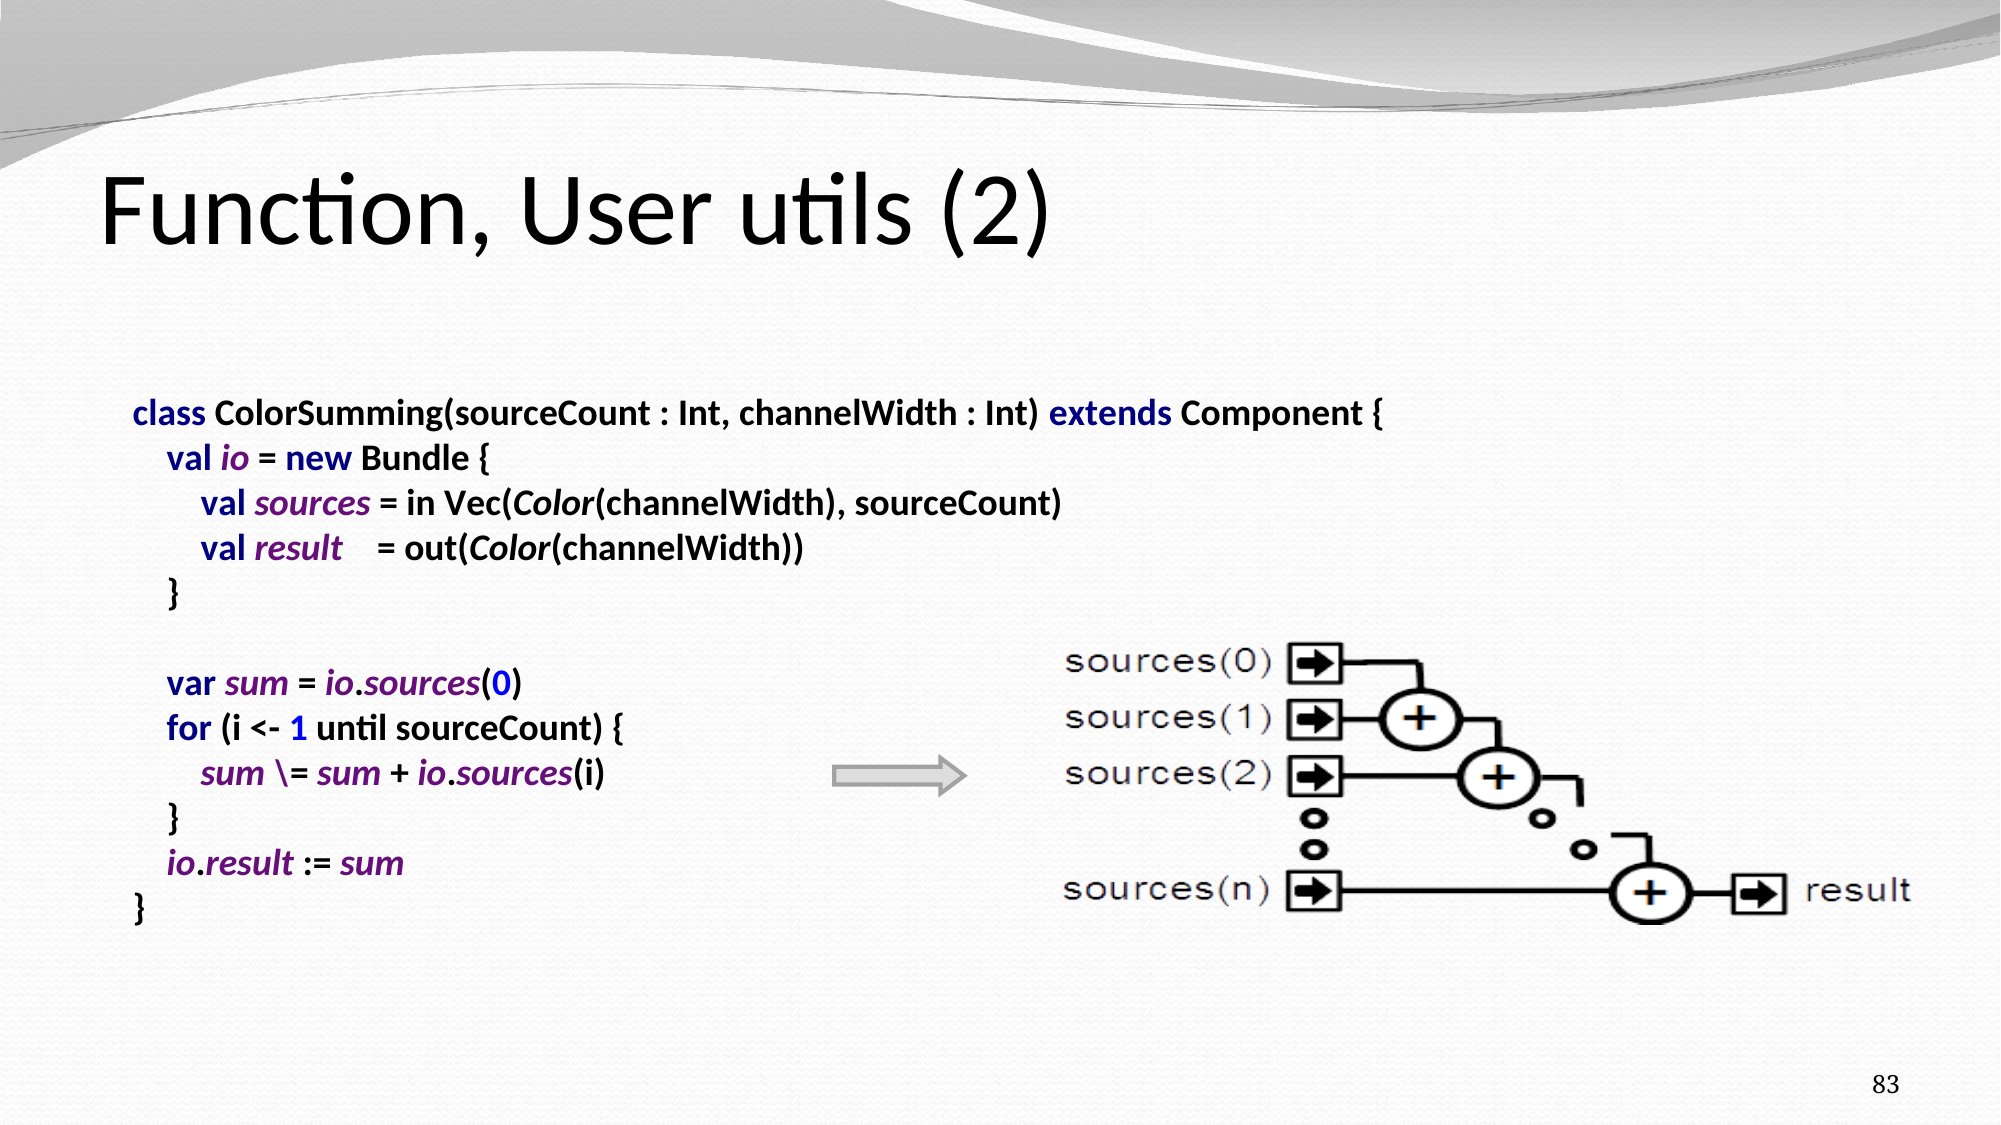

# Function, User utils (2)
class ColorSumming(sourceCount : Int, channelWidth : Int) extends Component {
 val io = new Bundle {
 val sources = in Vec(Color(channelWidth), sourceCount)
 val result = out(Color(channelWidth))
 }
 var sum = io.sources(0)
 for (i <- 1 until sourceCount) {
 sum \= sum + io.sources(i)
 }
 io.result := sum
}